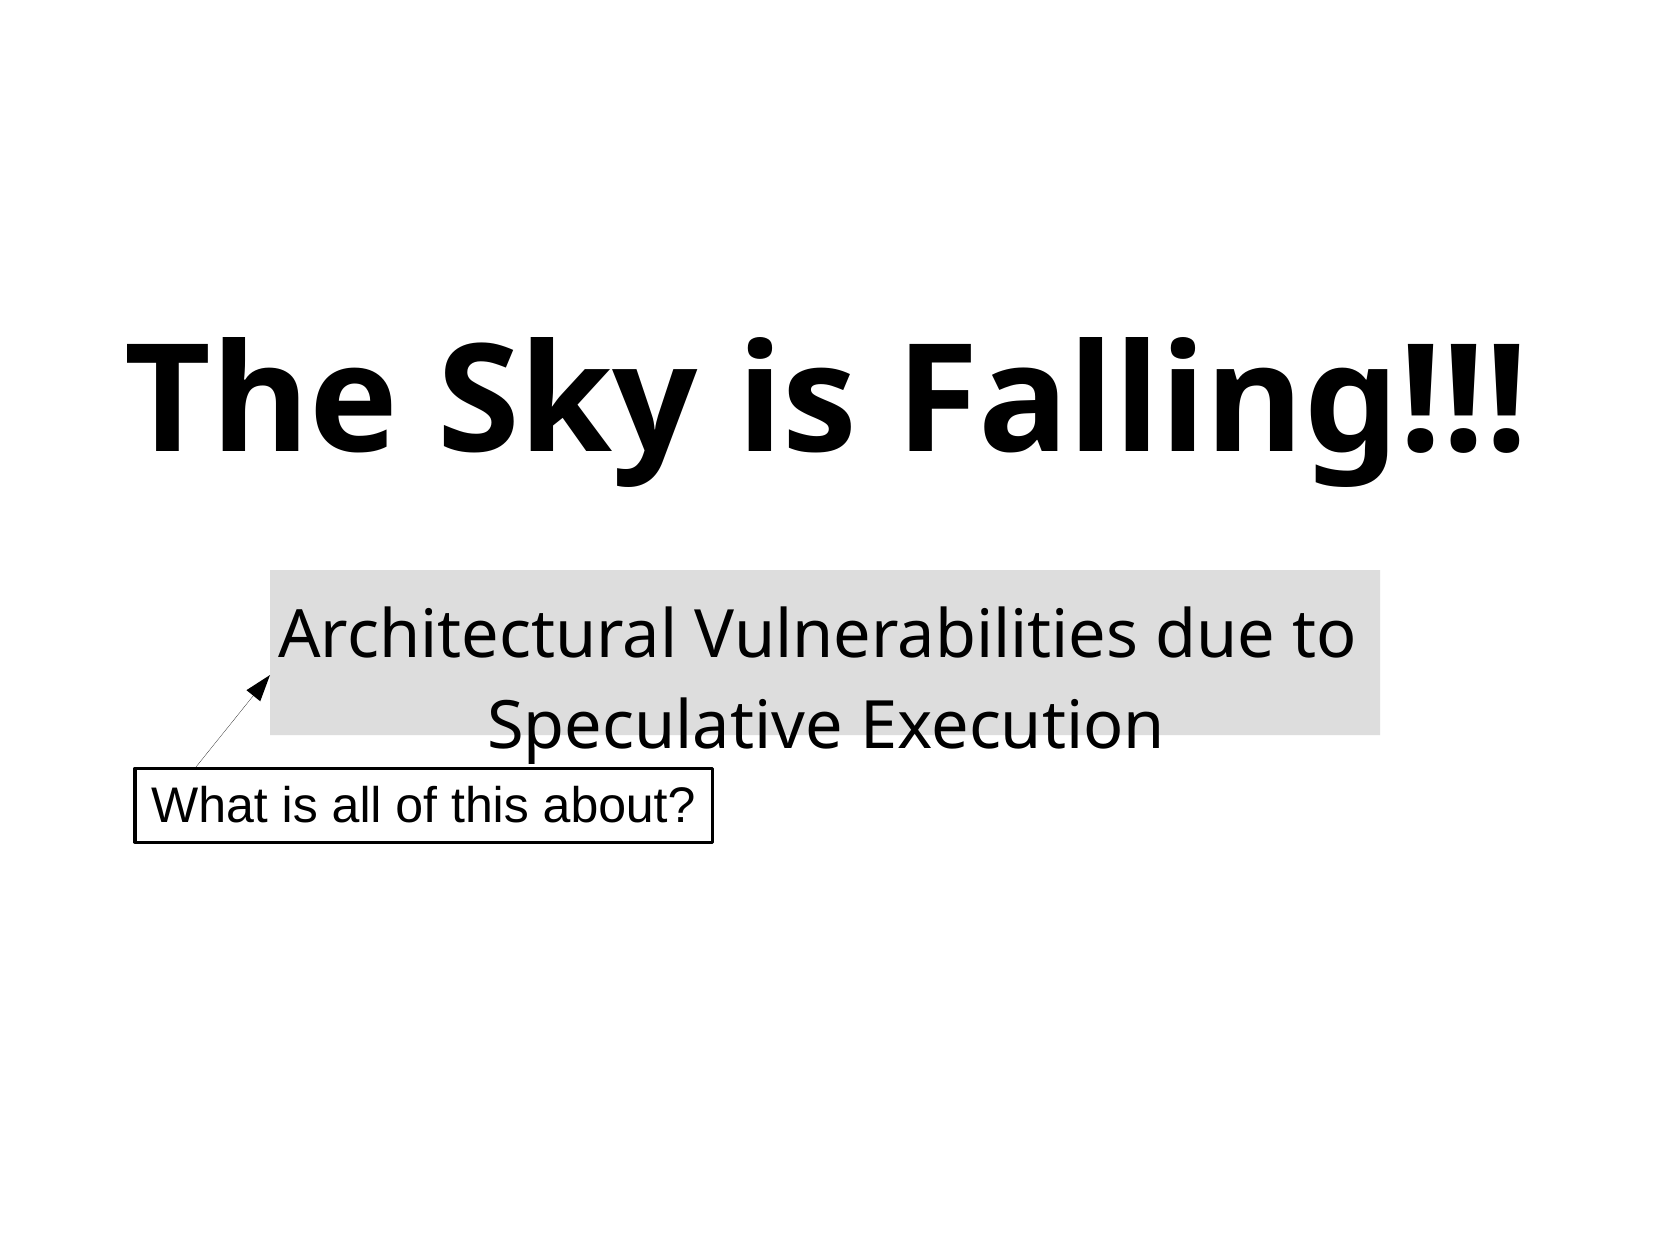

# The Sky is Falling!!!
Architectural Vulnerabilities due to
Speculative Execution
What is all of this about?